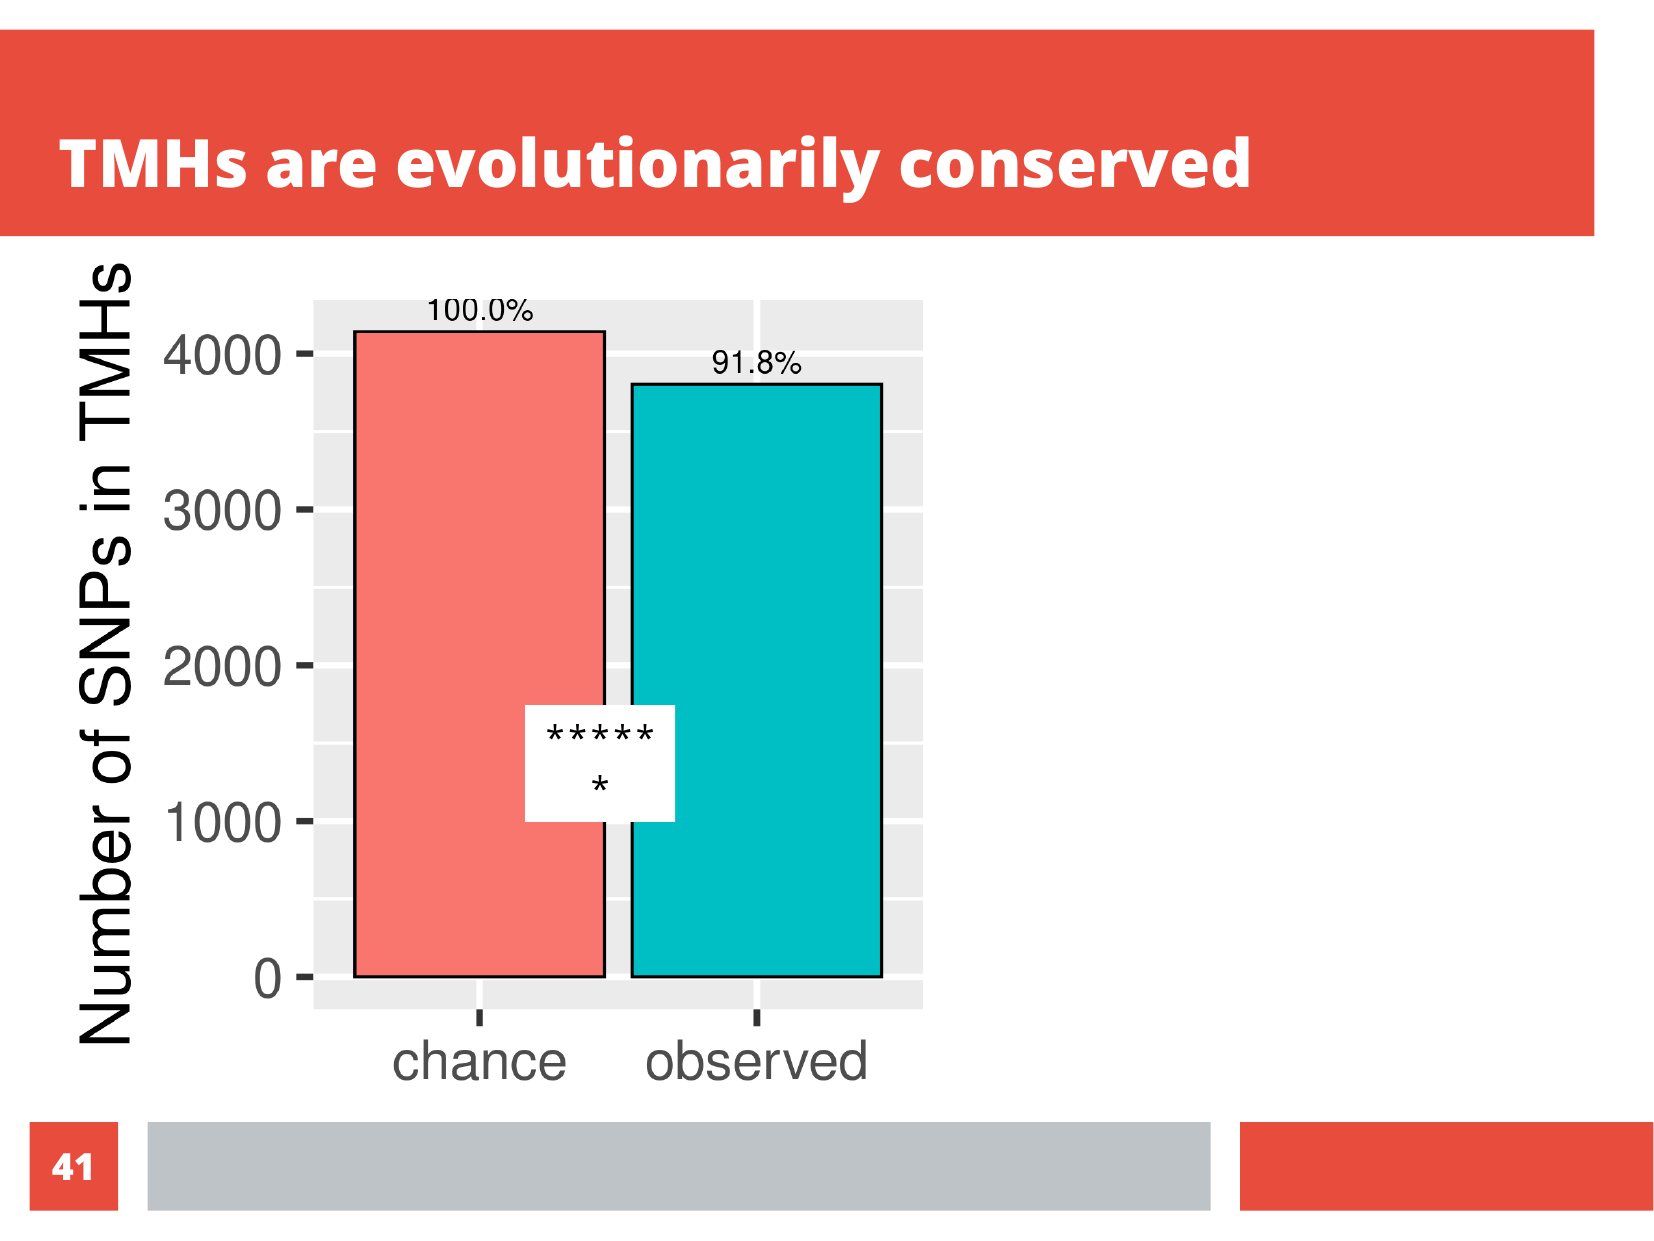

# TMHs are evolutionarily conserved
******
41